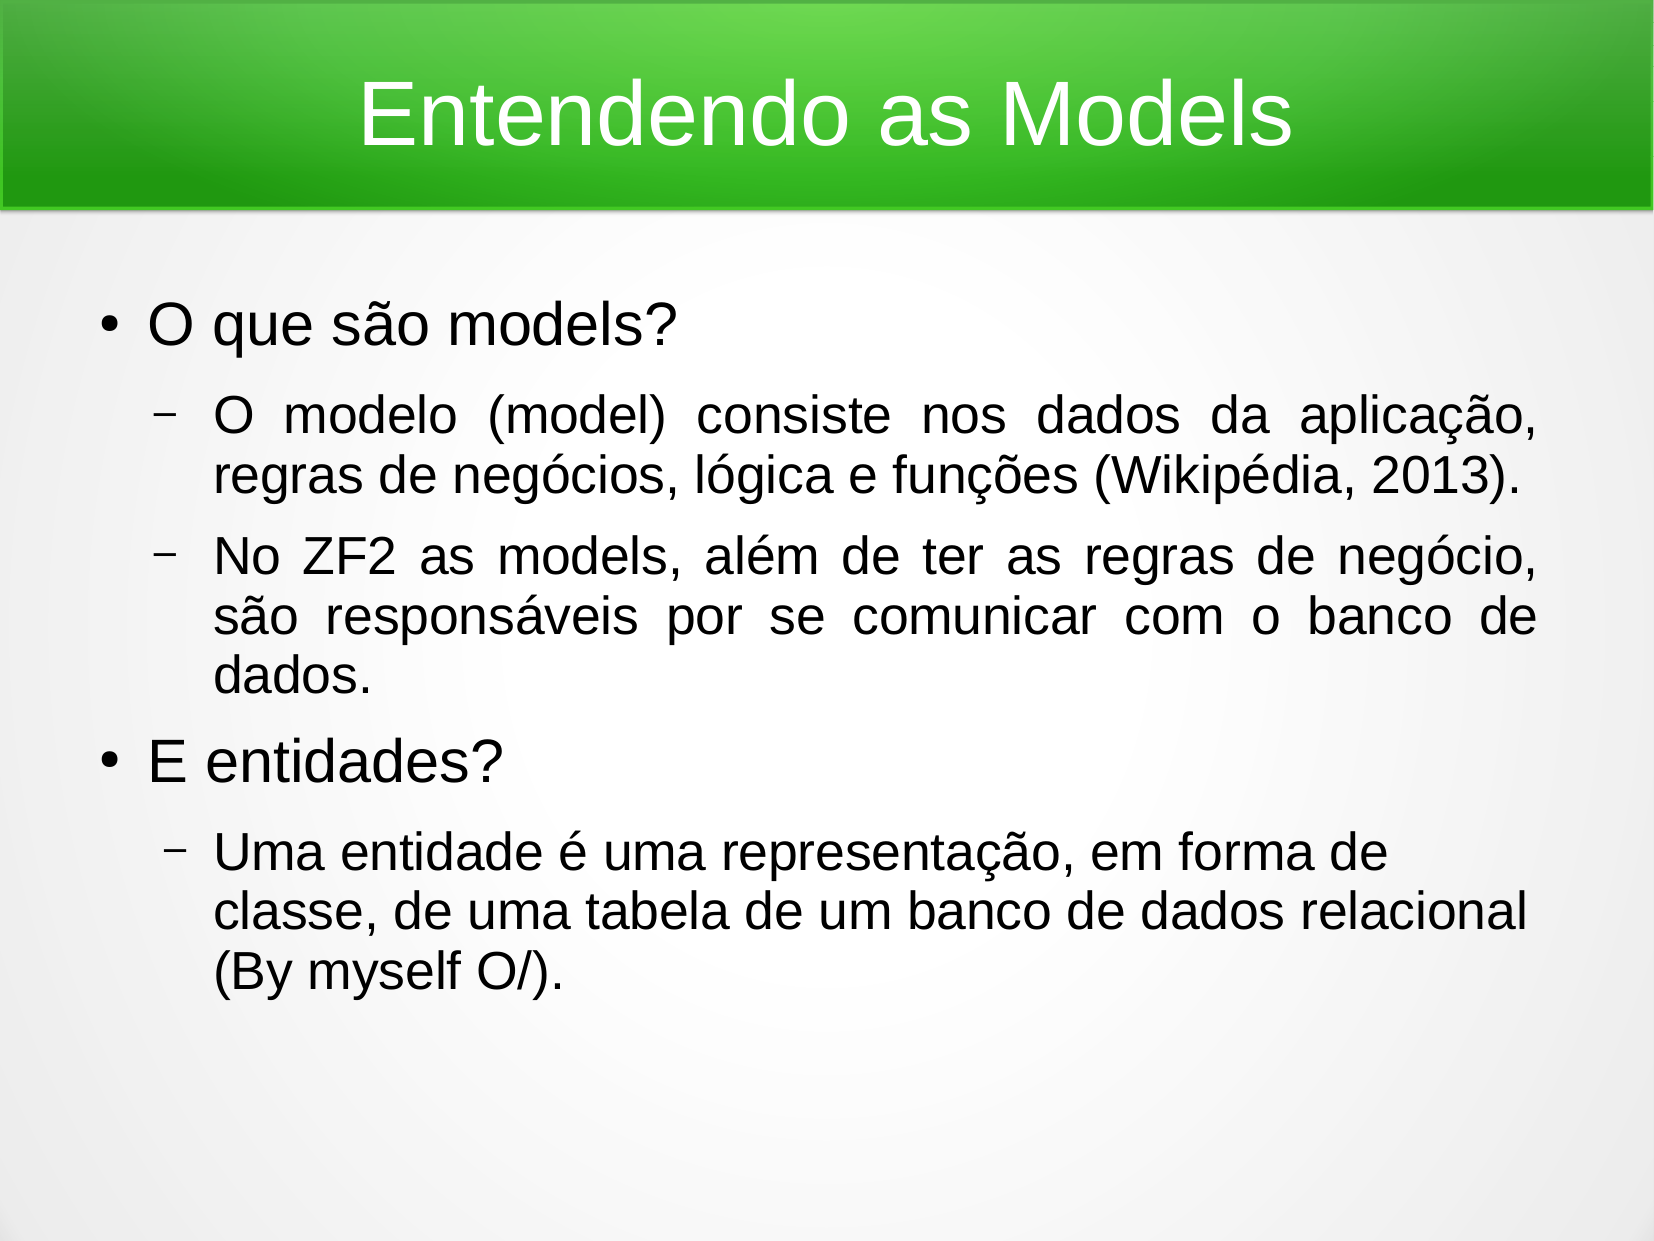

# Entendendo as Models
O que são models?
O modelo (model) consiste nos dados da aplicação, regras de negócios, lógica e funções (Wikipédia, 2013).
No ZF2 as models, além de ter as regras de negócio, são responsáveis por se comunicar com o banco de dados.
E entidades?
Uma entidade é uma representação, em forma de classe, de uma tabela de um banco de dados relacional (By myself O/).